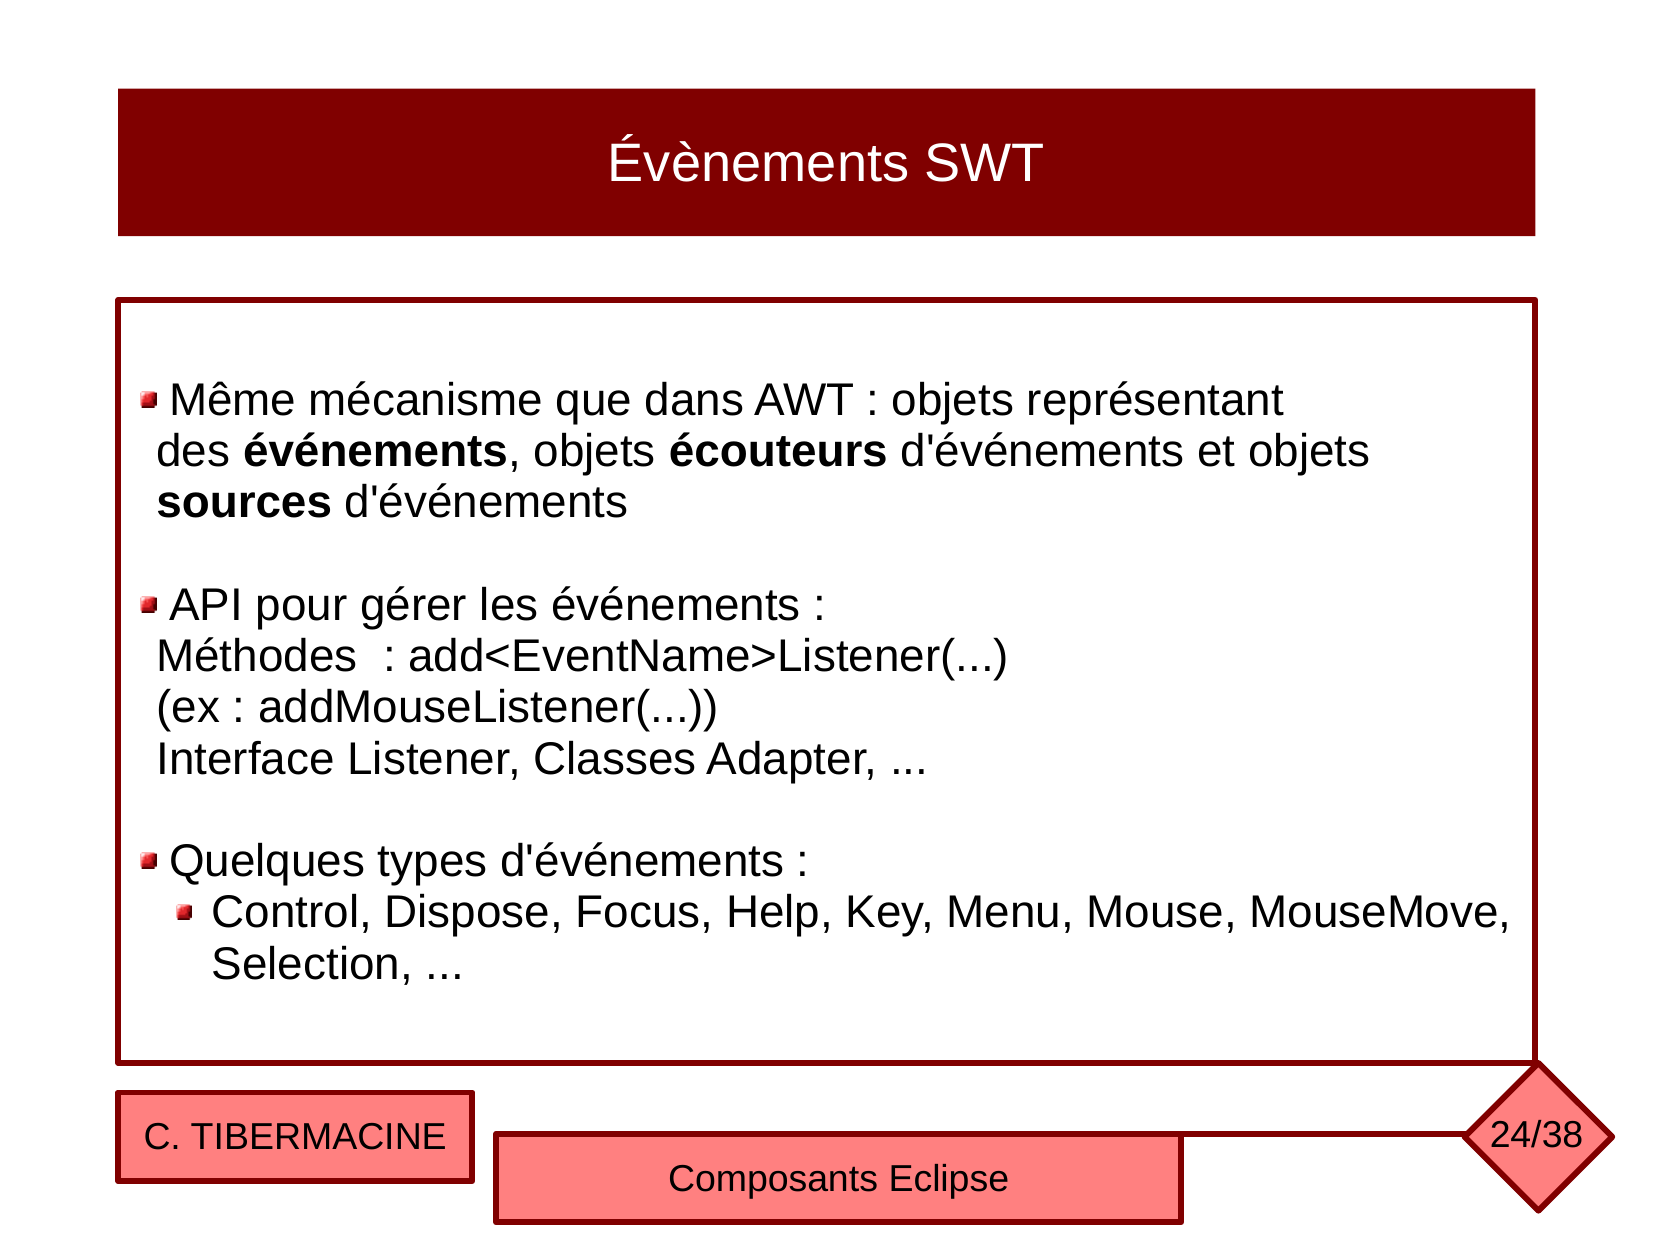

Évènements SWT
 Même mécanisme que dans AWT : objets représentant
des événements, objets écouteurs d'événements et objets
sources d'événements
 API pour gérer les événements :
Méthodes : add<EventName>Listener(...)
(ex : addMouseListener(...))
Interface Listener, Classes Adapter, ...
 Quelques types d'événements :
Control, Dispose, Focus, Help, Key, Menu, Mouse, MouseMove,
Selection, ...
C. TIBERMACINE
Composants Eclipse